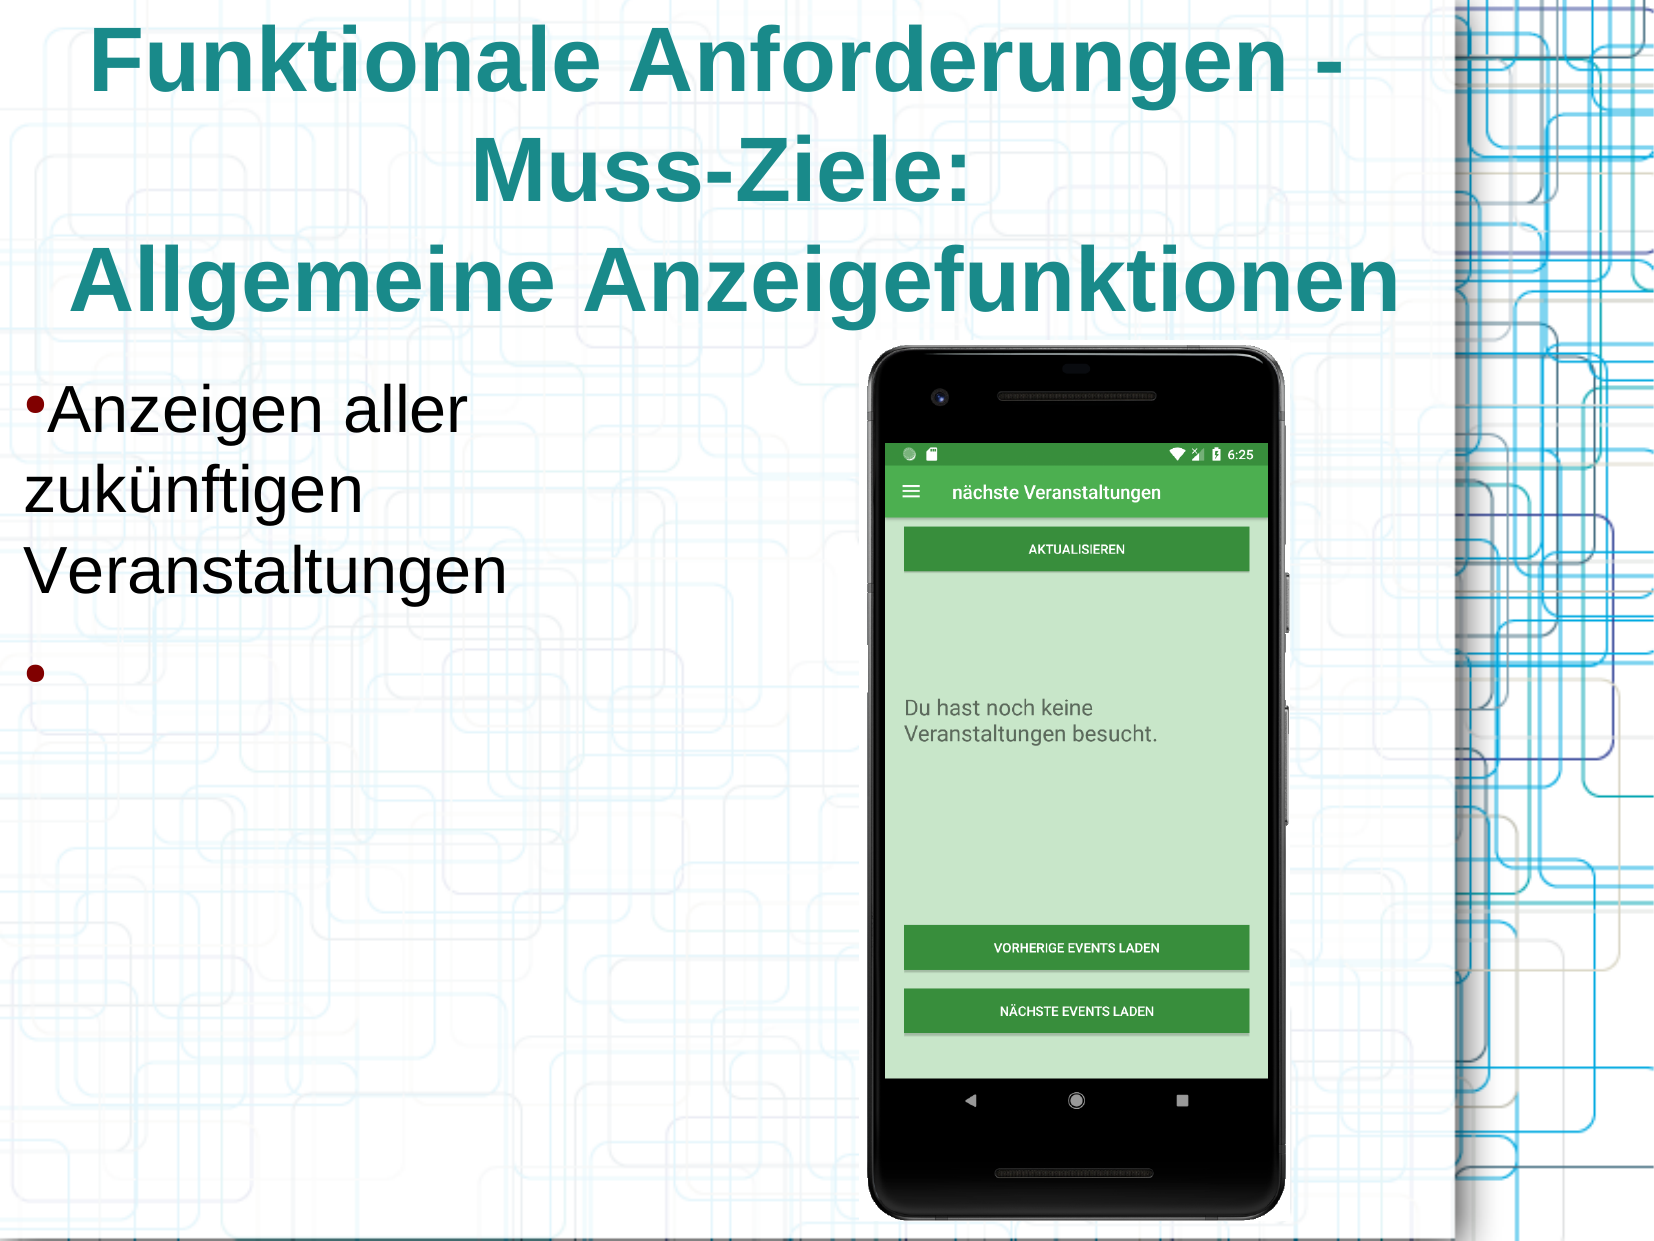

# Funktionale Anforderungen - Muss-Ziele: Allgemeine Anzeigefunktionen
Anzeigen aller zukünftigen Veranstaltungen